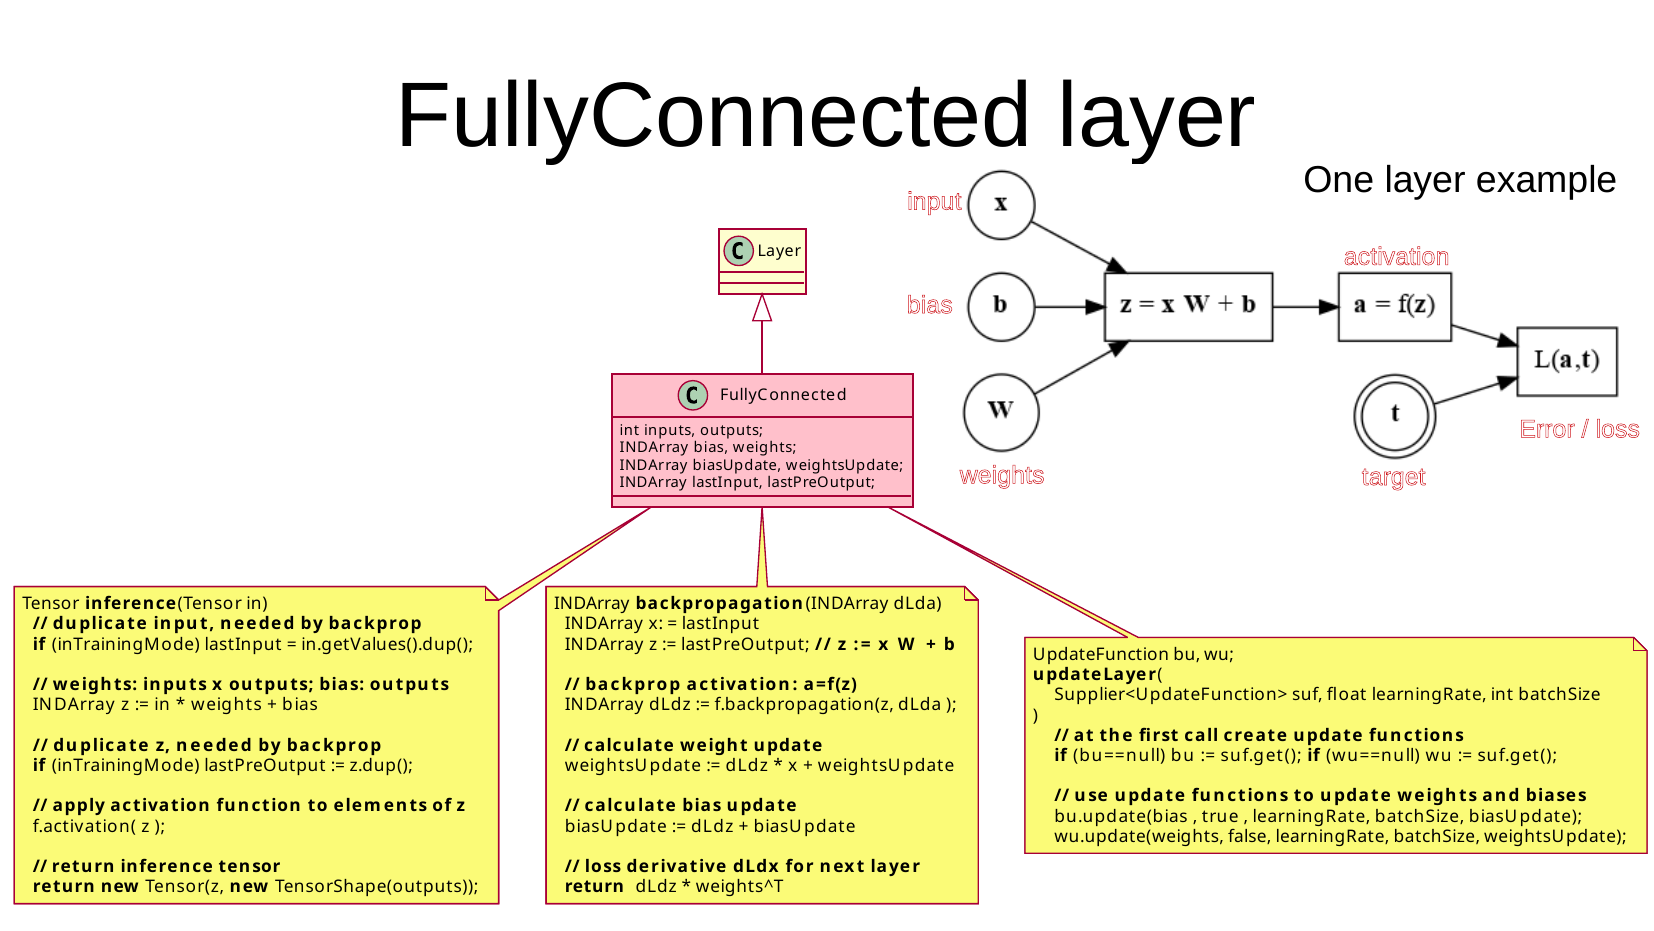

# FullyConnected layer
One layer example
input
activation
bias
Error / loss
weights
target